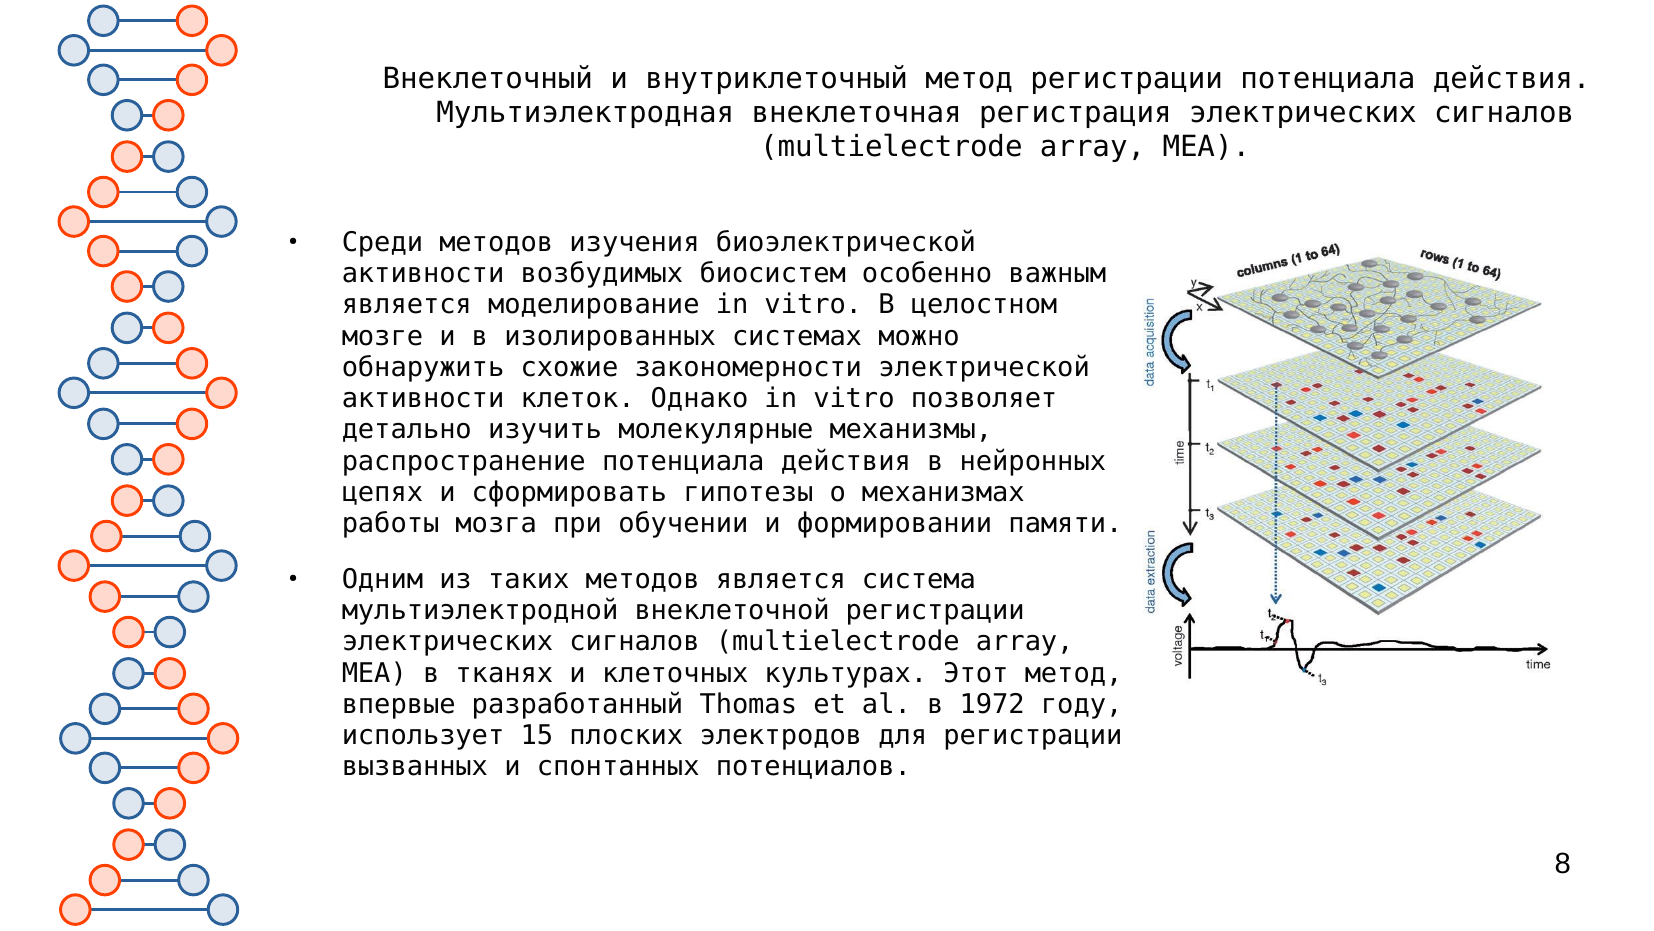

# Внеклеточный и внутриклеточный метод регистрации потенциала действия. Мультиэлектродная внеклеточная регистрация электрических сигналов (multielectrode array, MEA).
Среди методов изучения биоэлектрической активности возбудимых биосистем особенно важным является моделирование in vitro. В целостном мозге и в изолированных системах можно обнаружить схожие закономерности электрической активности клеток. Однако in vitro позволяет детально изучить молекулярные механизмы, распространение потенциала действия в нейронных цепях и сформировать гипотезы о механизмах работы мозга при обучении и формировании памяти.
Одним из таких методов является система мультиэлектродной внеклеточной регистрации электрических сигналов (multielectrode array, MEA) в тканях и клеточных культурах. Этот метод, впервые разработанный Thomas et al. в 1972 году, использует 15 плоских электродов для регистрации вызванных и спонтанных потенциалов.
8